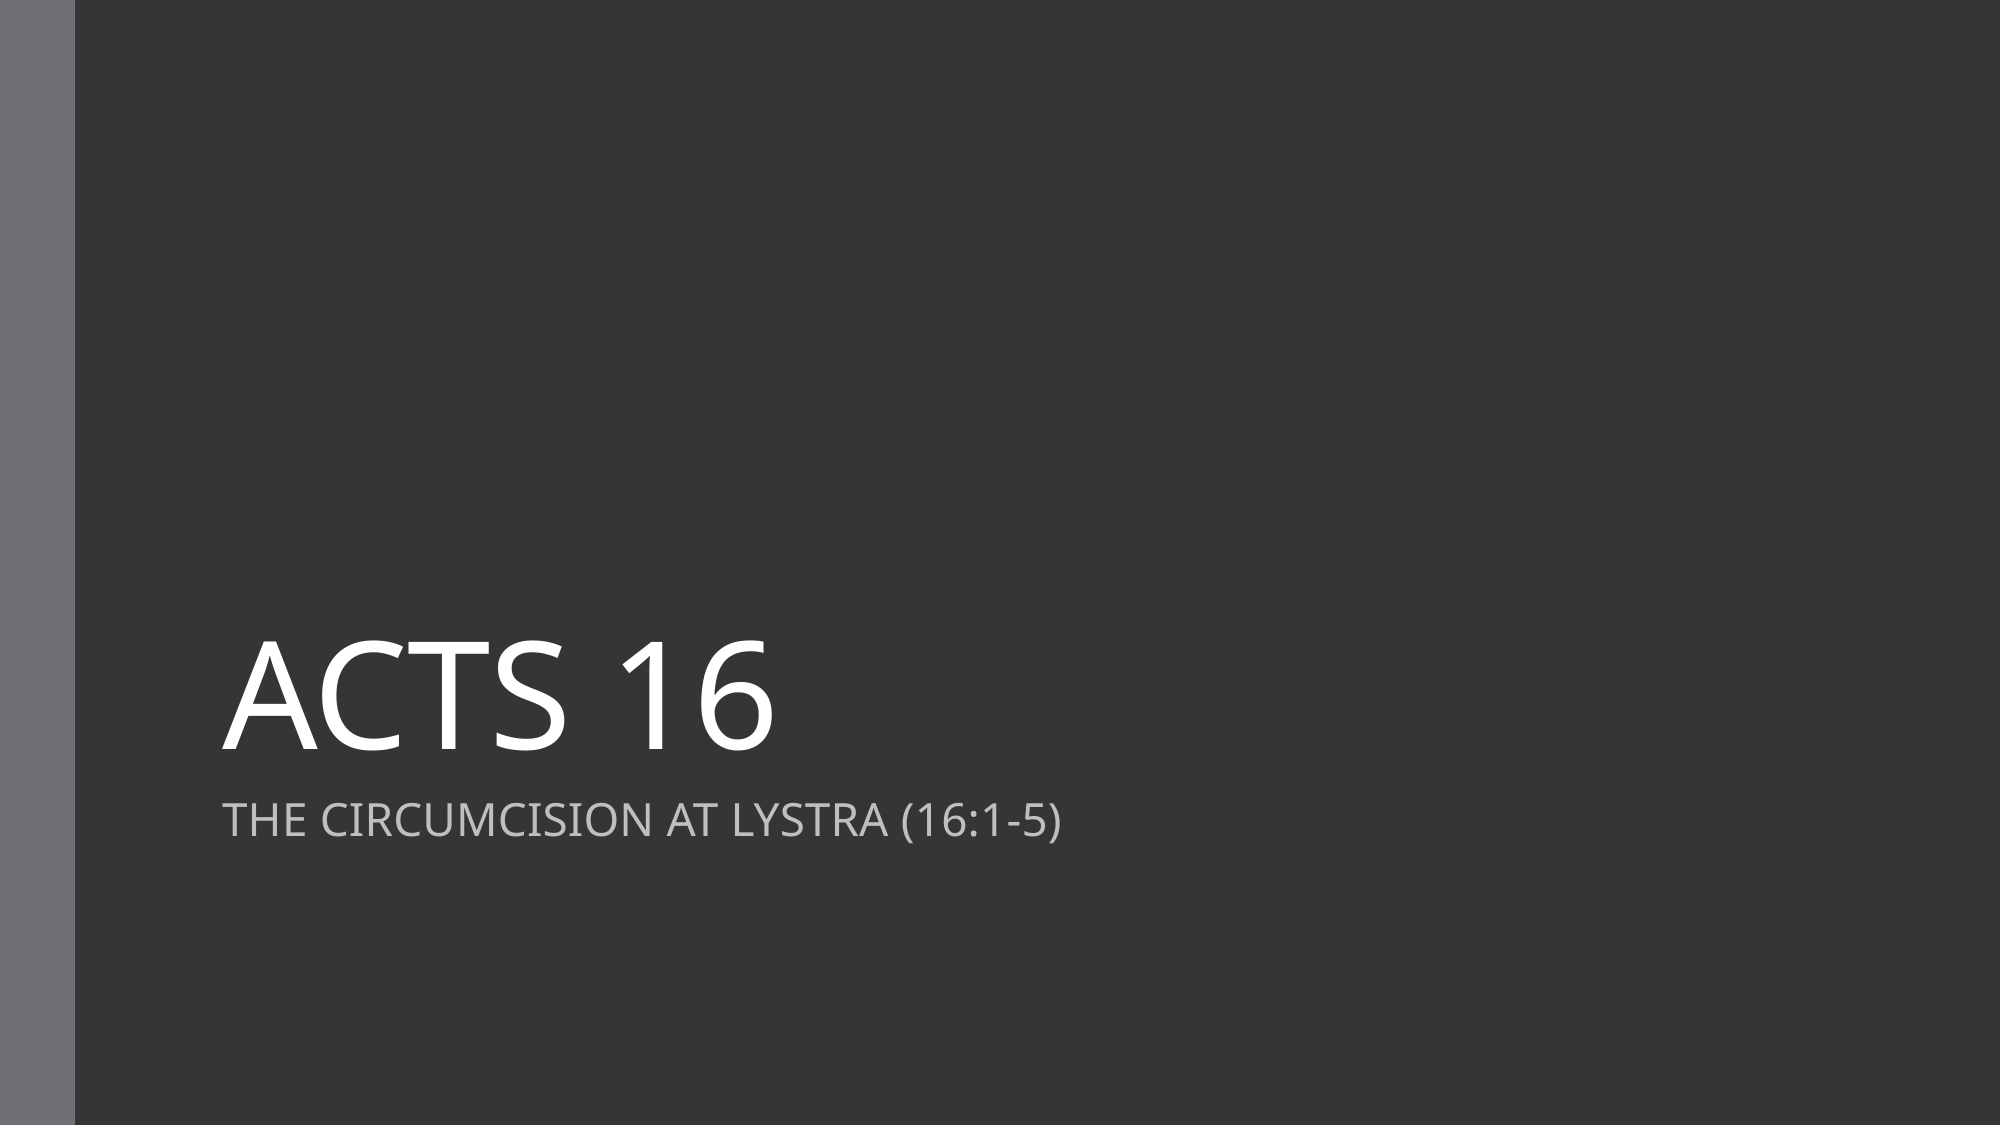

# ACTS 16
THE CIRCUMCISION AT LYSTRA (16:1-5)